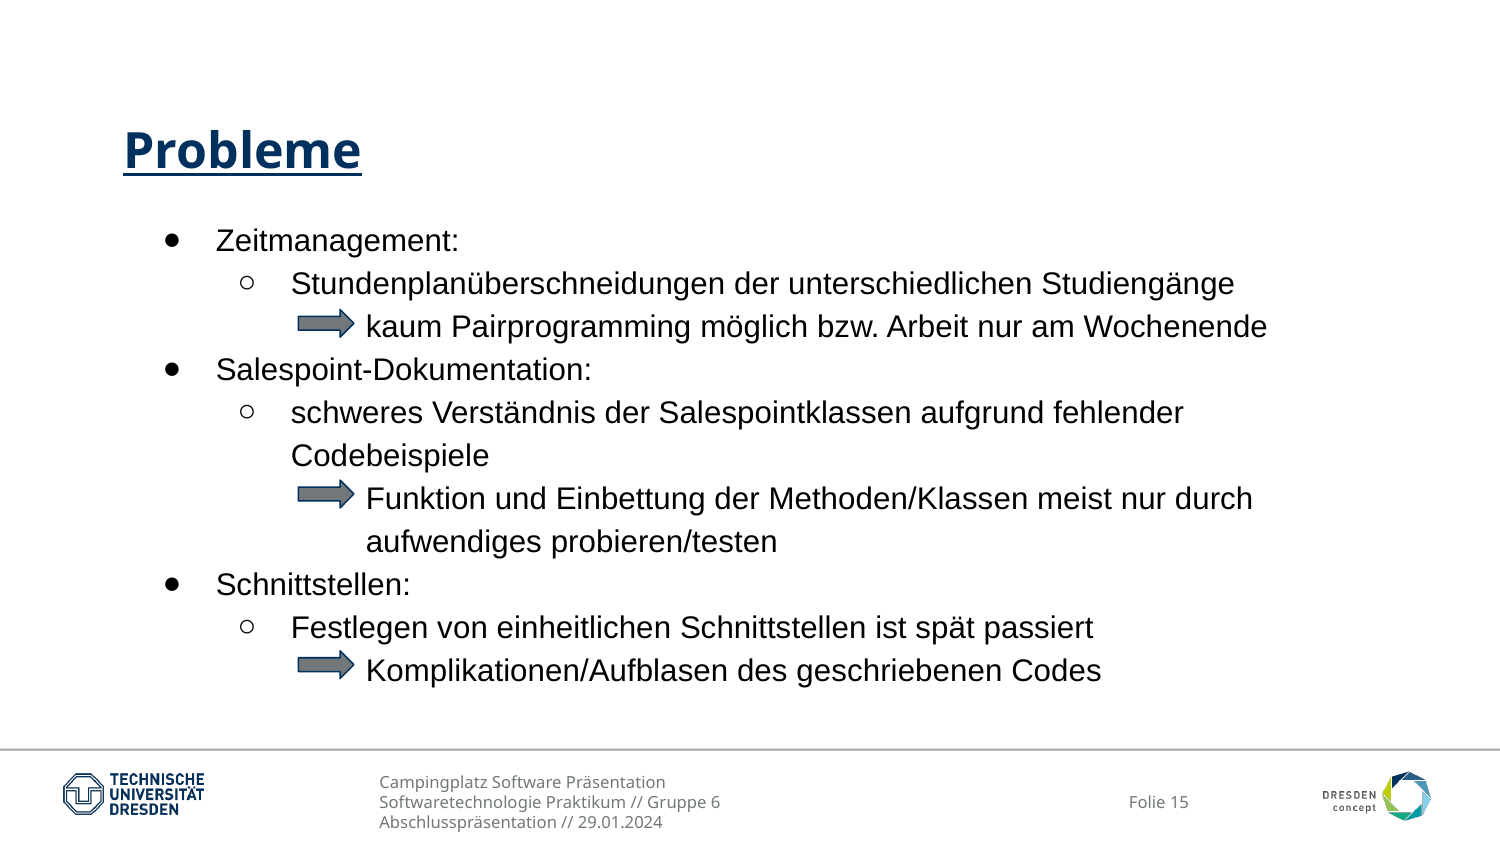

# Probleme
Zeitmanagement:
Stundenplanüberschneidungen der unterschiedlichen Studiengänge
kaum Pairprogramming möglich bzw. Arbeit nur am Wochenende
Salespoint-Dokumentation:
schweres Verständnis der Salespointklassen aufgrund fehlender Codebeispiele
Funktion und Einbettung der Methoden/Klassen meist nur durch aufwendiges probieren/testen
Schnittstellen:
Festlegen von einheitlichen Schnittstellen ist spät passiert
Komplikationen/Aufblasen des geschriebenen Codes